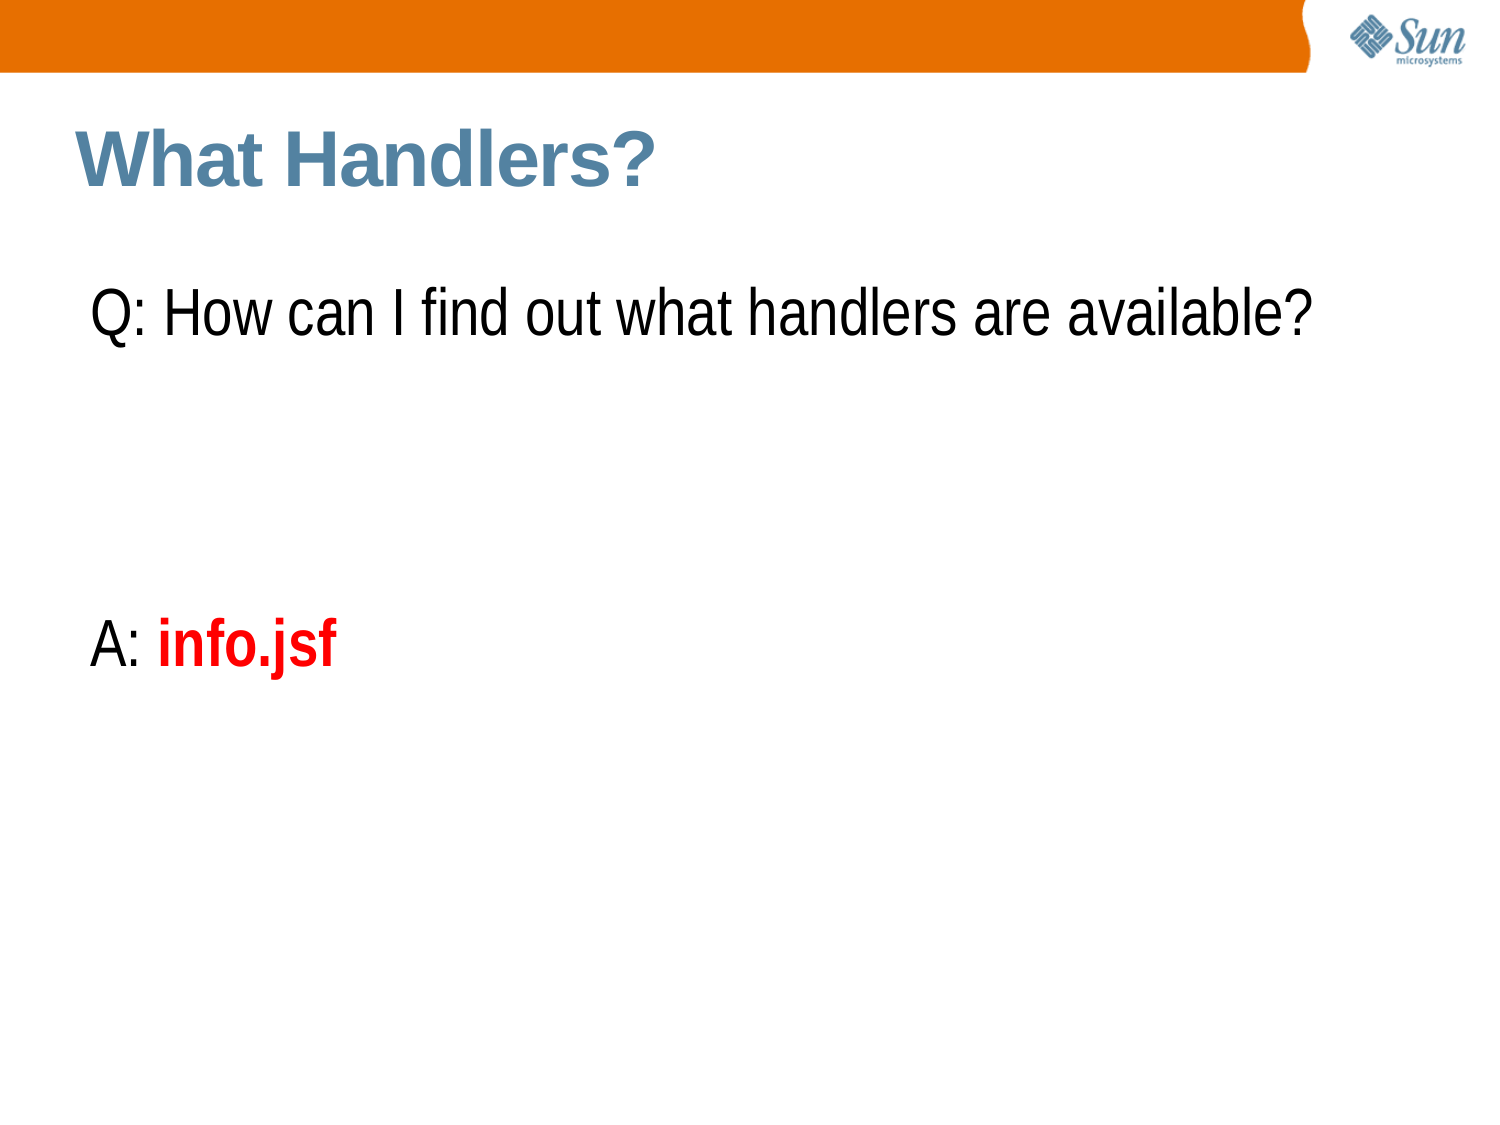

What Handlers?
# Q: How can I find out what handlers are available?
A: info.jsf